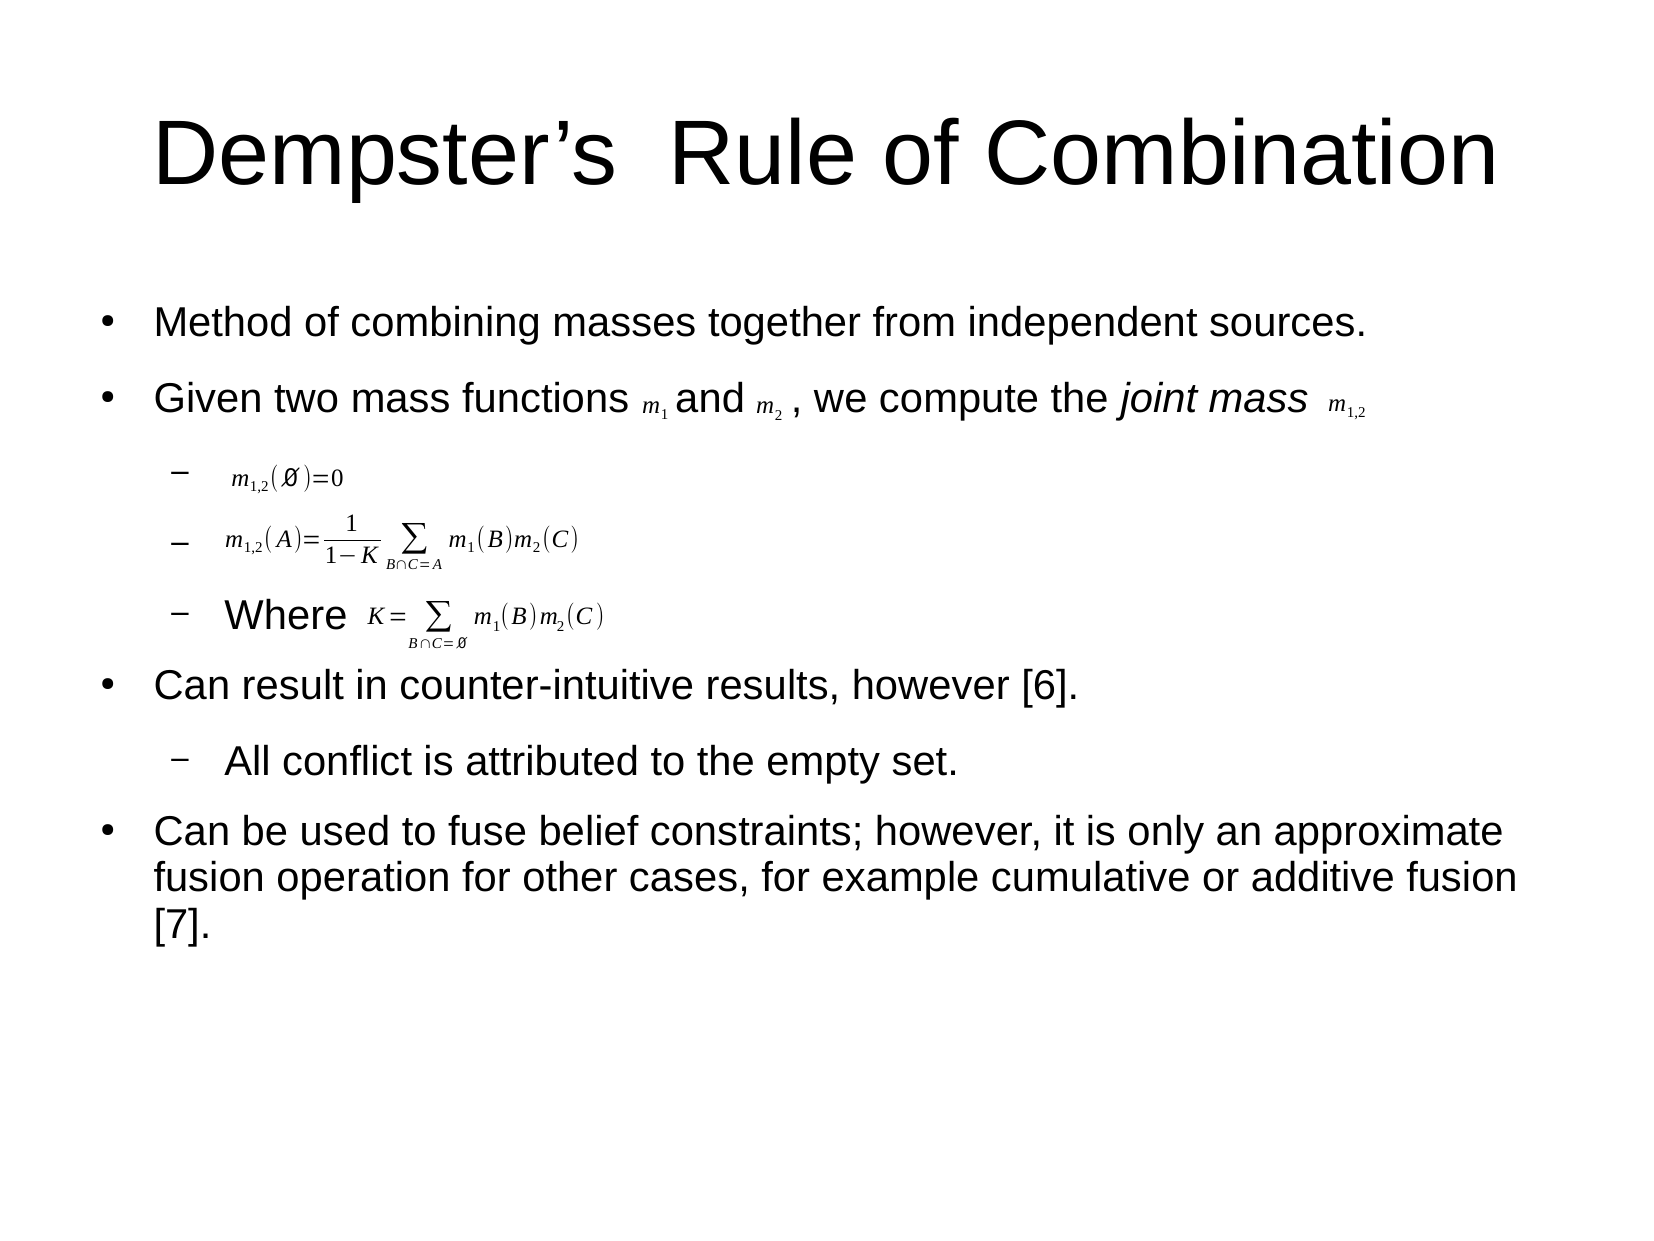

# Dempster’s Rule of Combination
Method of combining masses together from independent sources.
Given two mass functions and , we compute the joint mass
Where
Can result in counter-intuitive results, however [6].
All conflict is attributed to the empty set.
Can be used to fuse belief constraints; however, it is only an approximate fusion operation for other cases, for example cumulative or additive fusion [7].